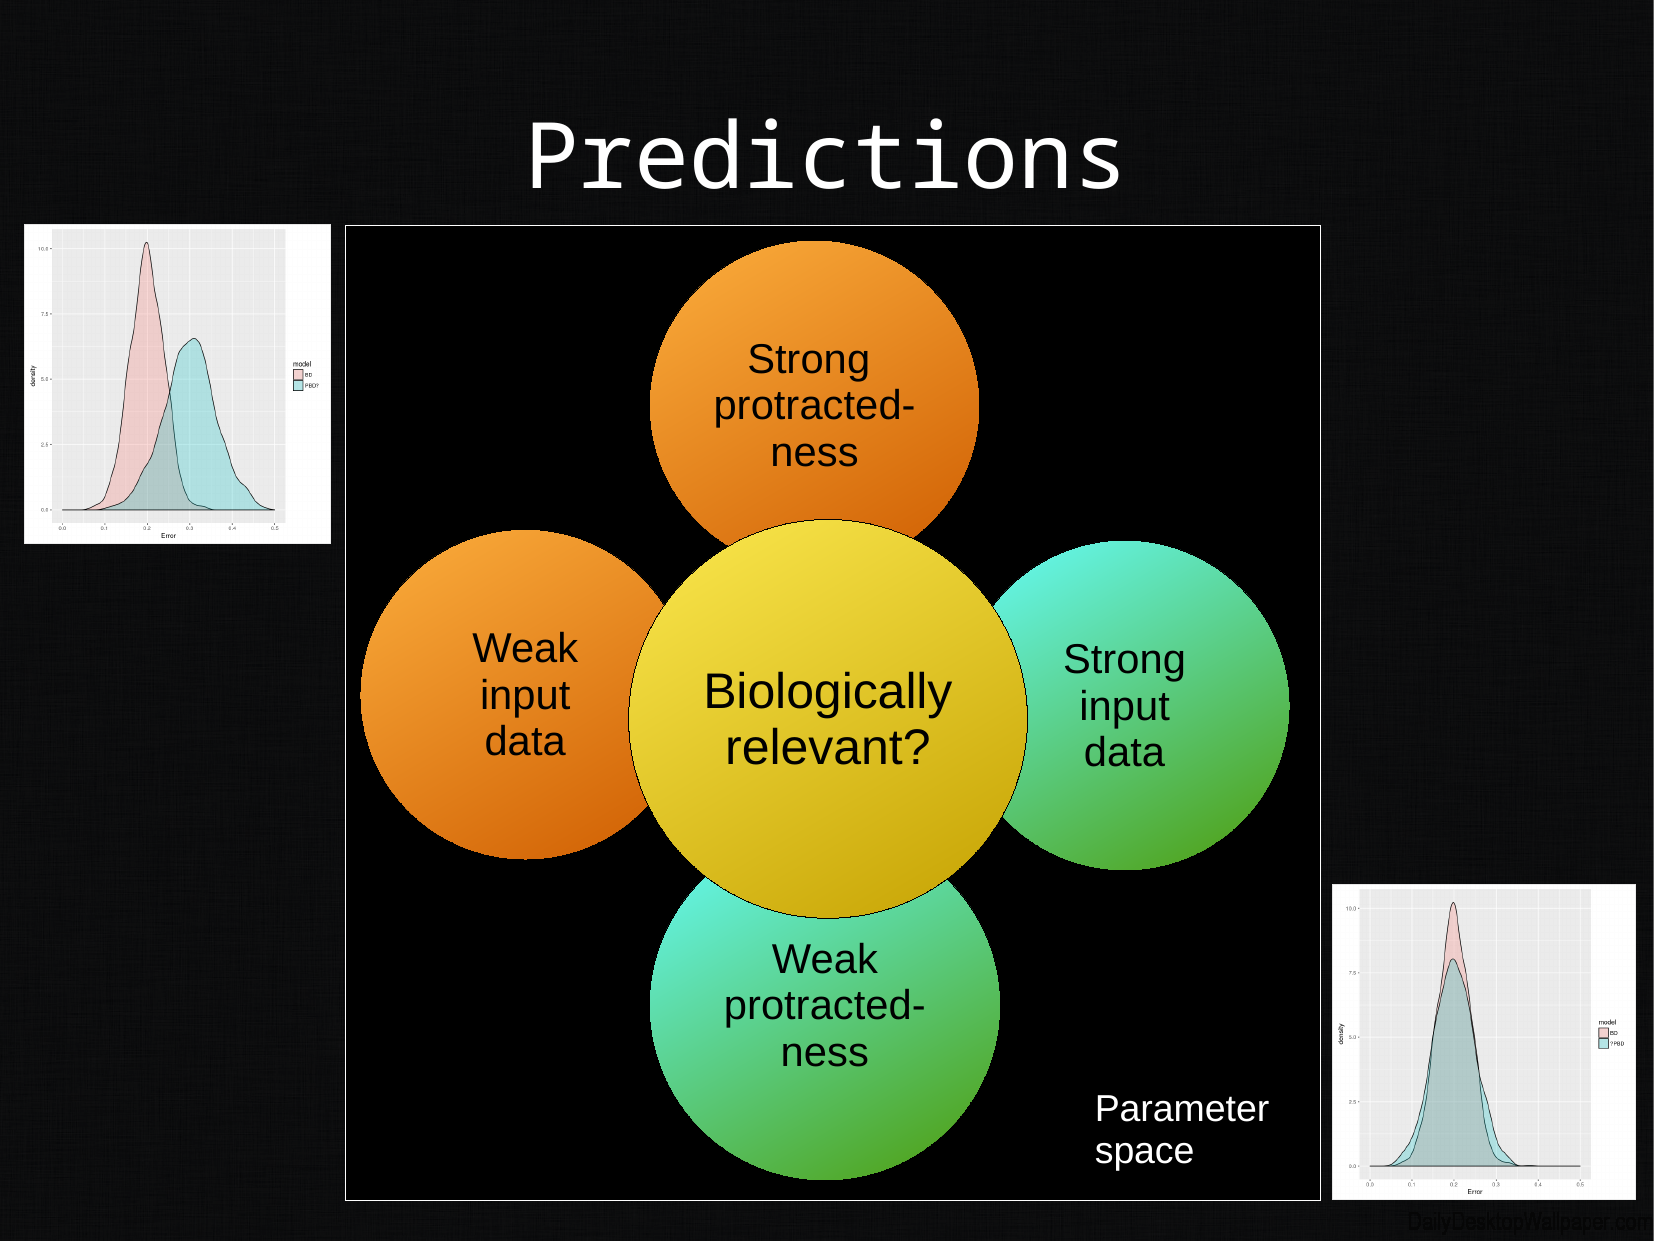

# Predictions
Strong
protracted-
ness
Biologically
relevant?
Weak
input
data
Strong
input
data
Weak
protracted-
ness
Parameter
space